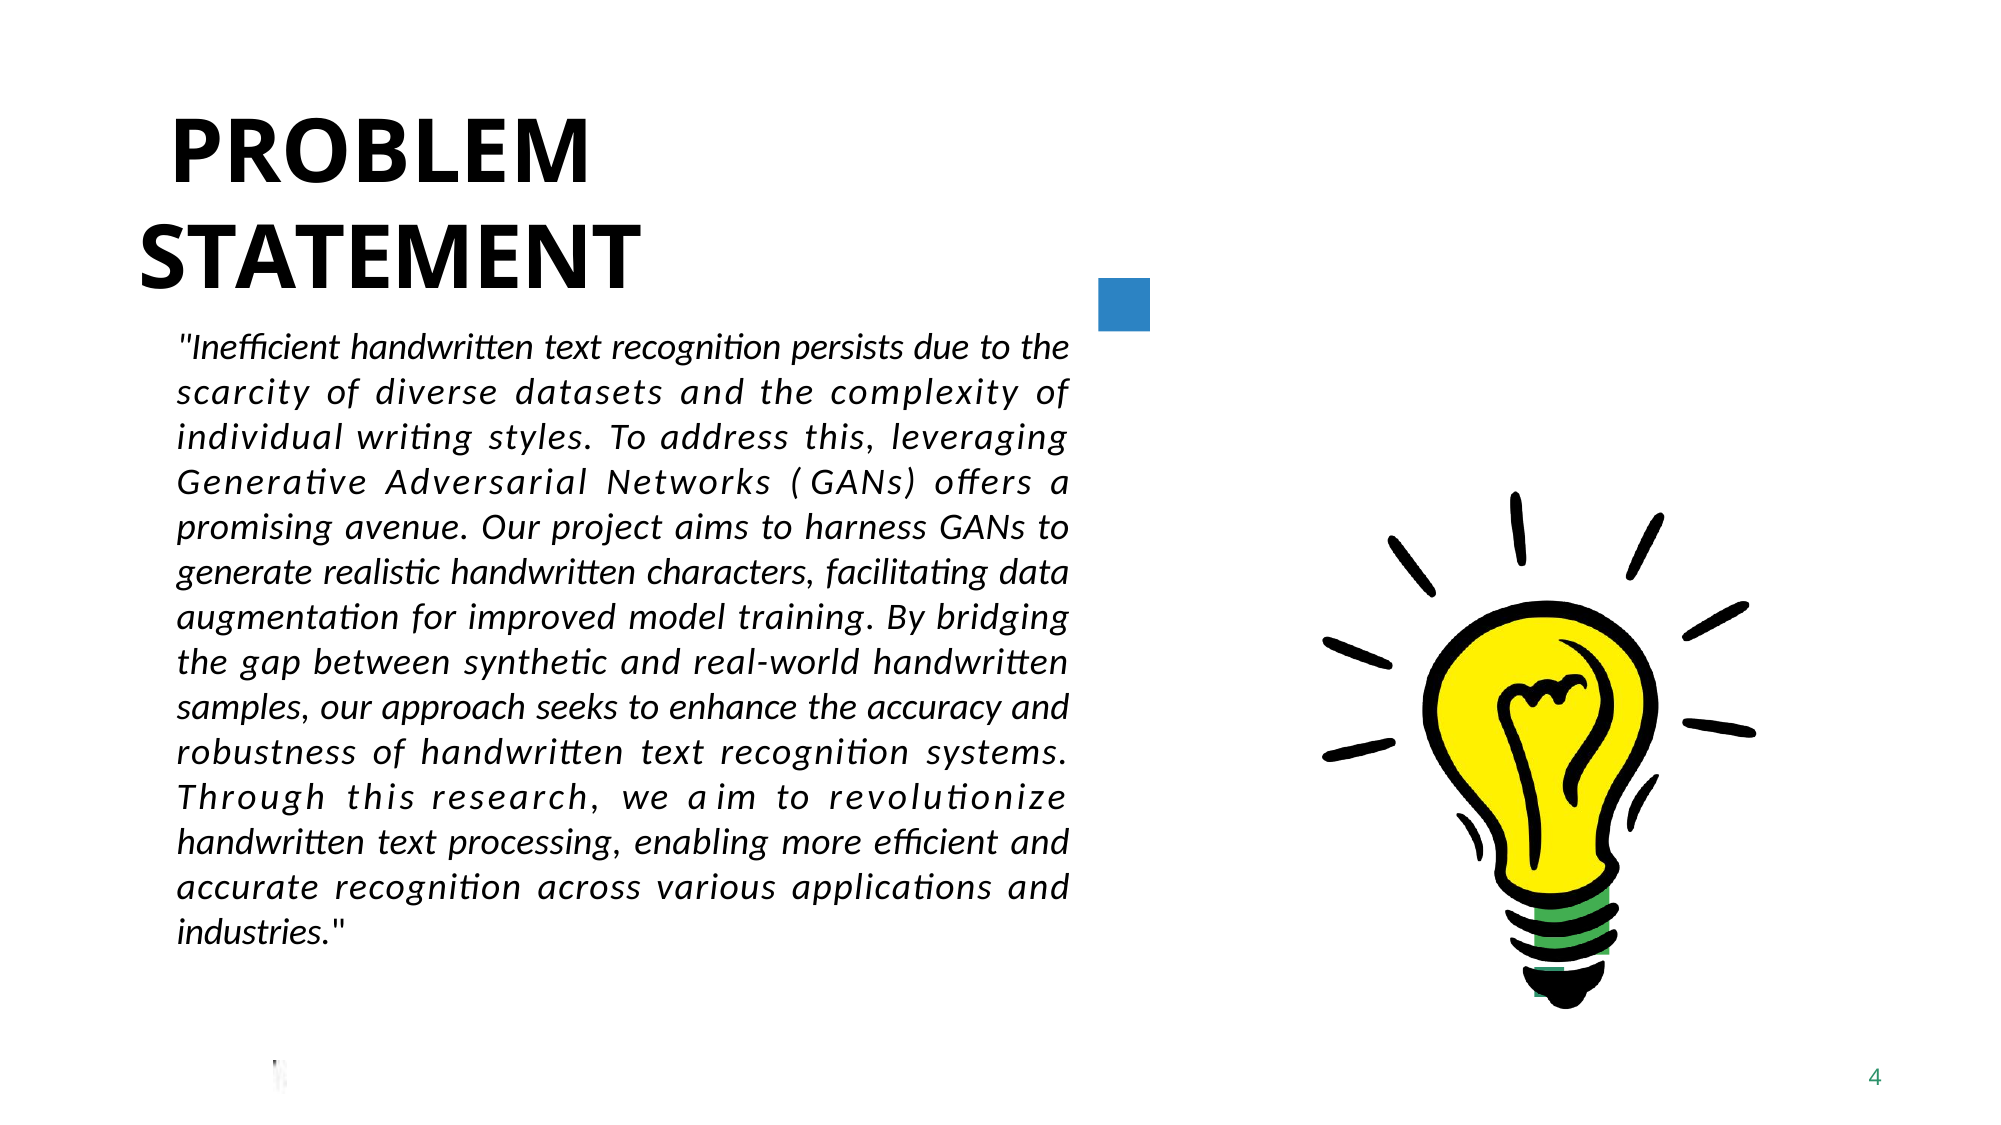

# PROBLEM	STATEMENT
"Inefficient handwritten text recognition persists due to the scarcity of diverse datasets and the complexity of individual writing styles. To address this, leveraging Generative Adversarial Networks ( GANs) offers a promising avenue. Our project aims to harness GANs to generate realistic handwritten characters, facilitating data augmentation for improved model training. By bridging the gap between synthetic and real-world handwritten samples, our approach seeks to enhance the accuracy and robustness of handwritten text recognition systems. Through this research, we a im to revolutionize handwritten text processing, enabling more efficient and accurate recognition across various applications and industries."